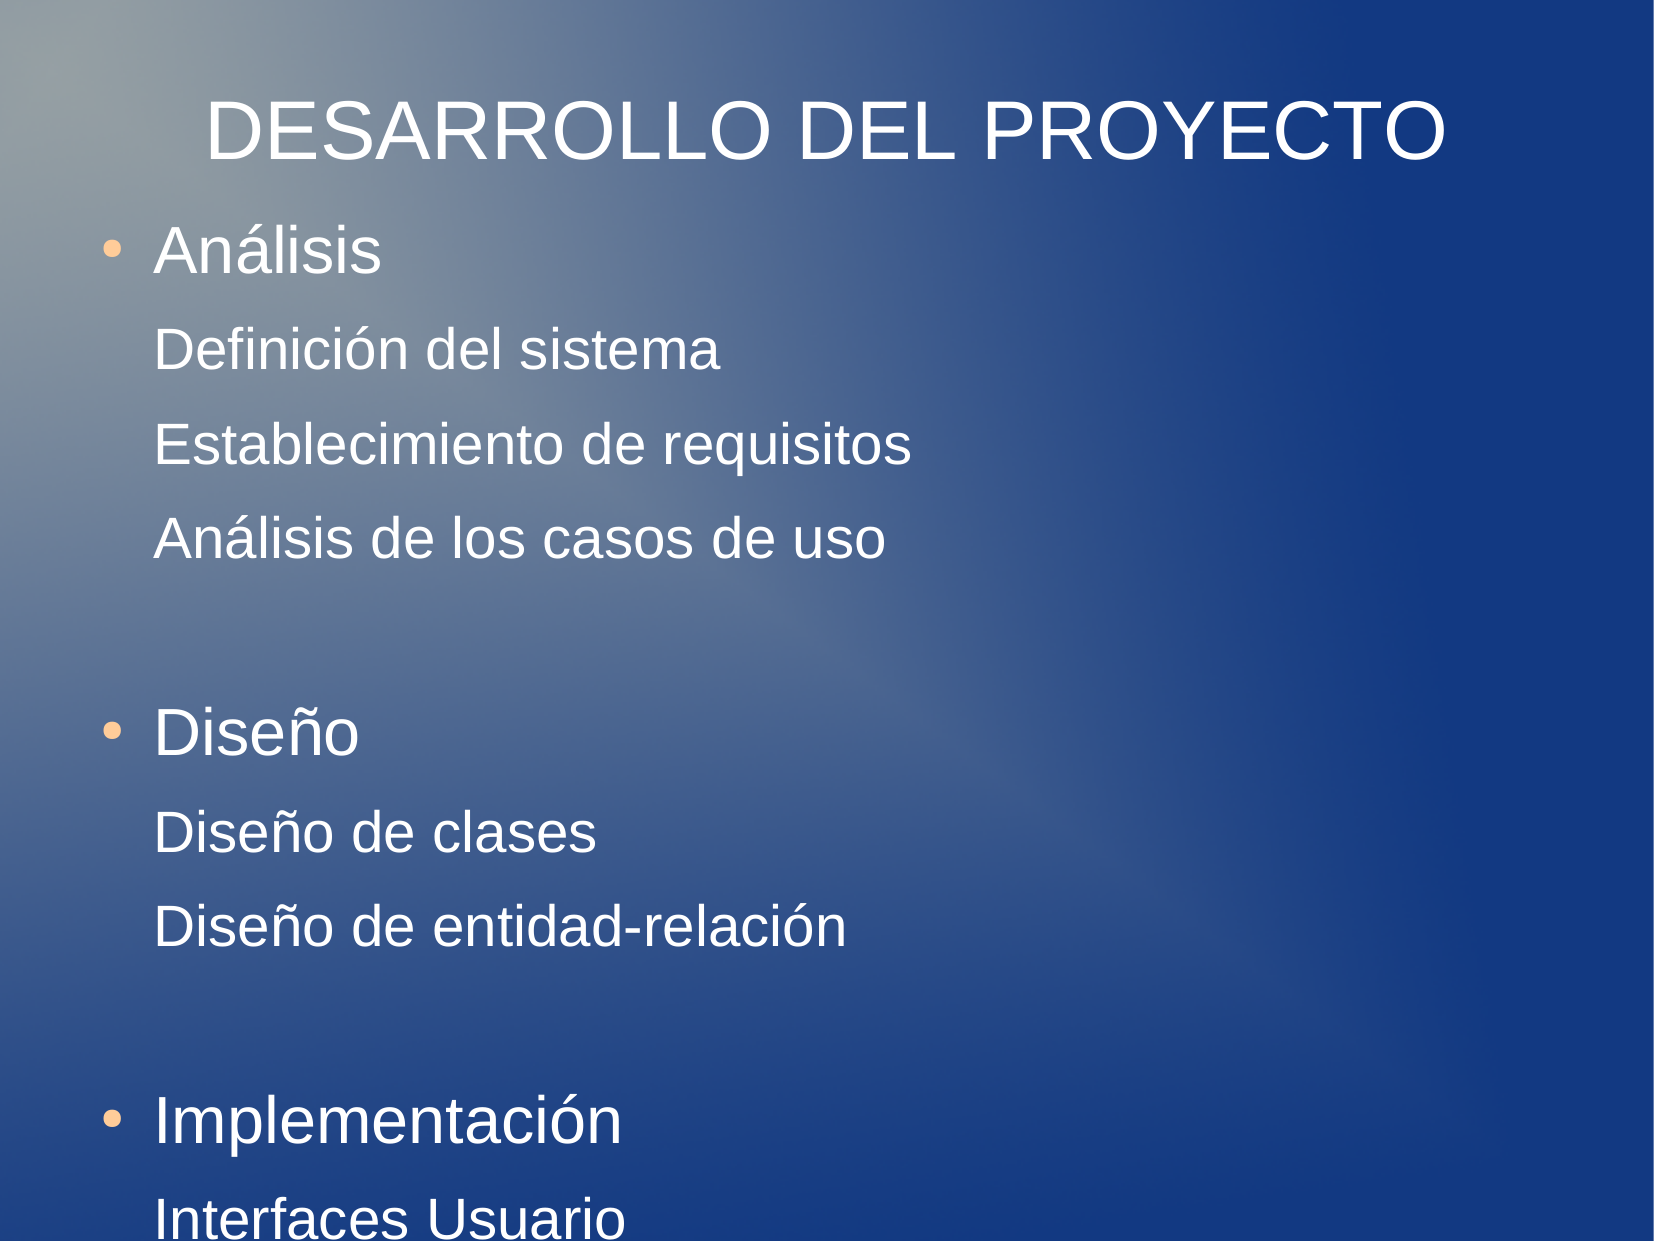

# DESARROLLO DEL PROYECTO
Análisis
Definición del sistema
Establecimiento de requisitos
Análisis de los casos de uso
Diseño
Diseño de clases
Diseño de entidad-relación
Implementación
Interfaces Usuario